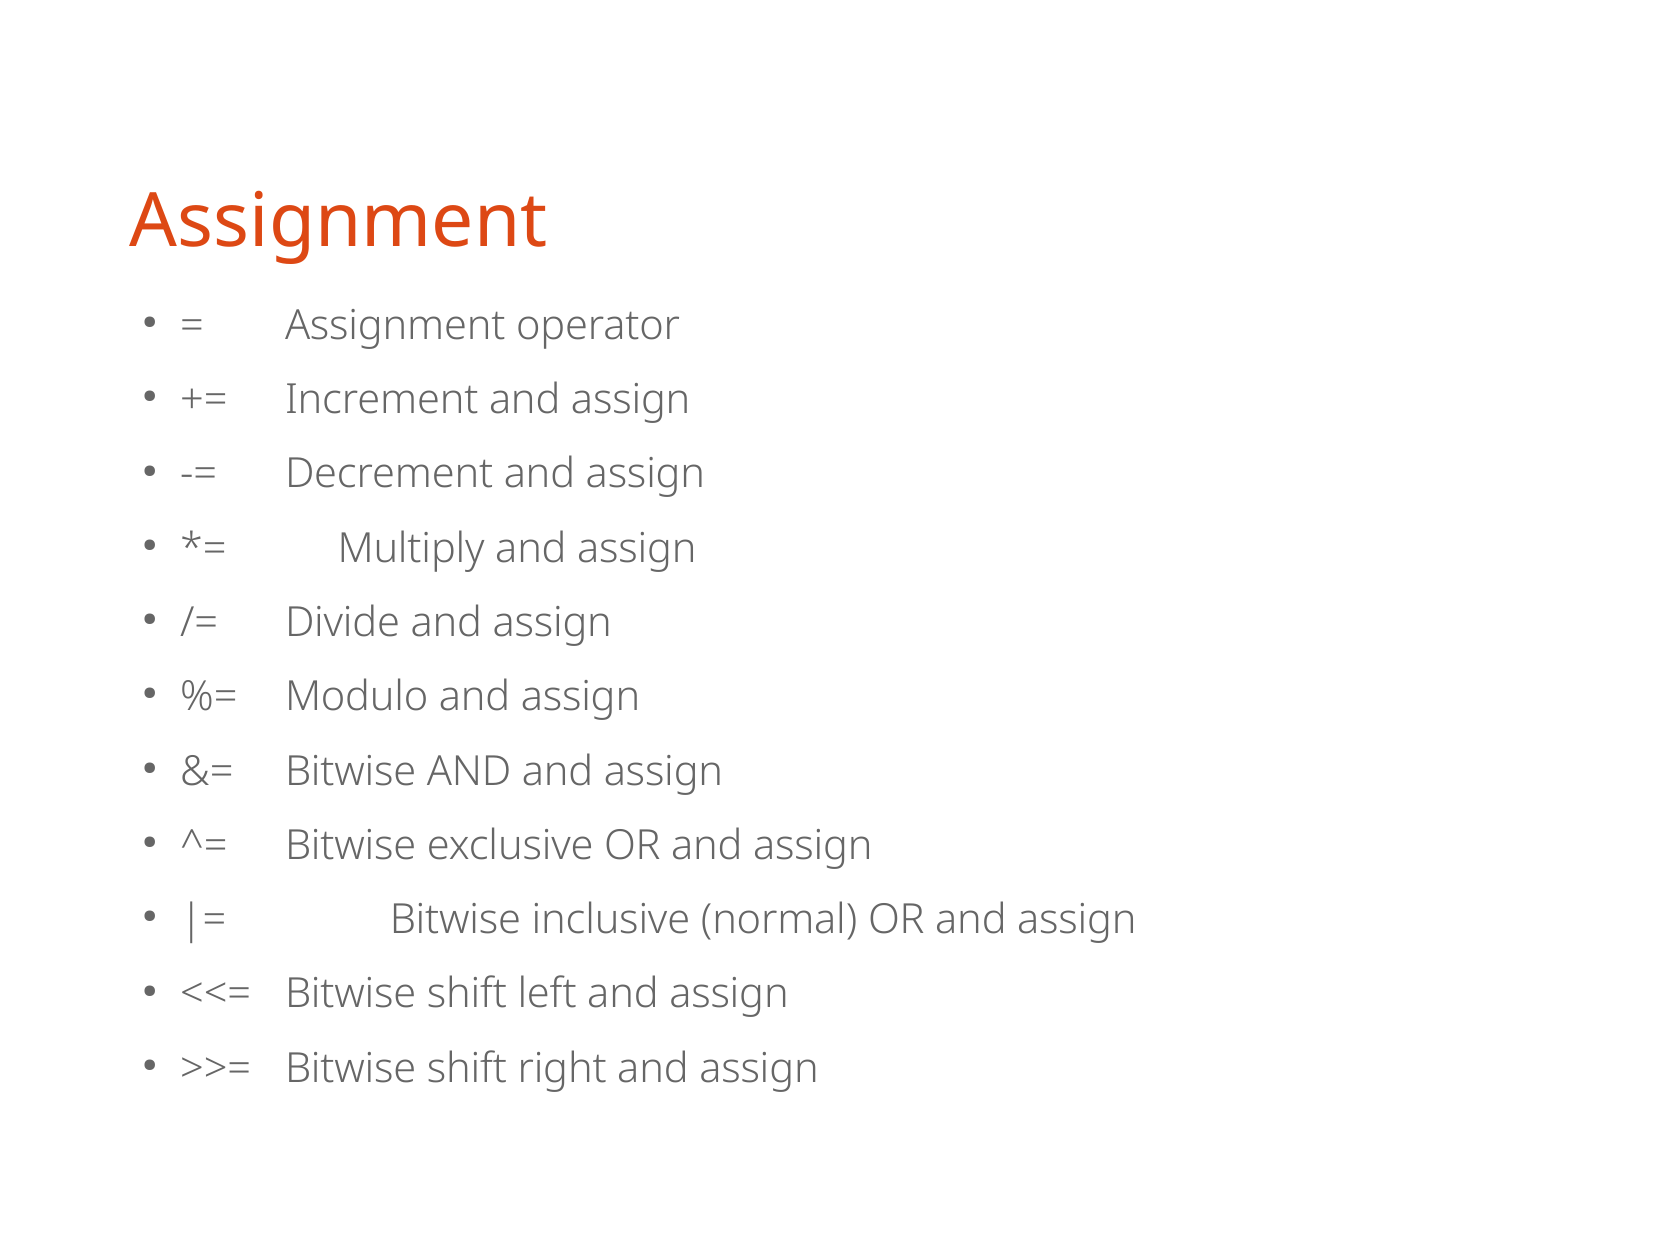

# Assignment
=					 	Assignment operator
+= 	Increment and assign
-= 			 	Decrement and assign
*= 	 	Multiply and assign
/=	 	Divide and assign
%= 	Modulo and assign
&= 	Bitwise AND and assign
^= 	Bitwise exclusive OR and assign
|= 			 	Bitwise inclusive (normal) OR and assign
<<= 	Bitwise shift left and assign
>>=	Bitwise shift right and assign